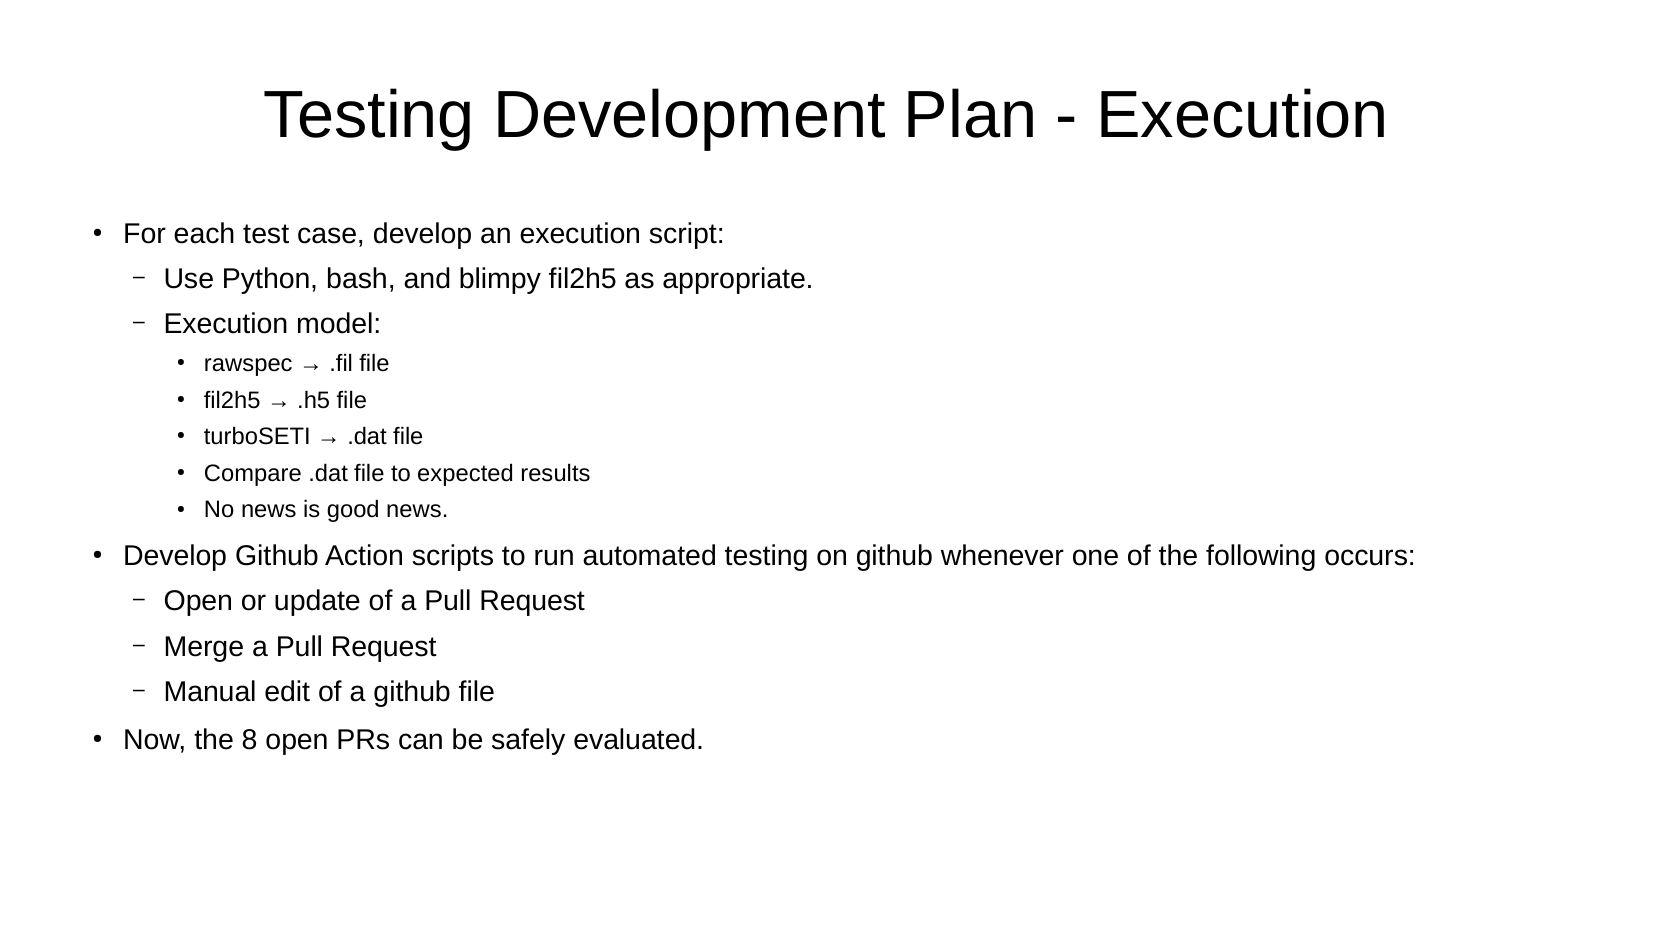

# Testing Development Plan - Execution
For each test case, develop an execution script:
Use Python, bash, and blimpy fil2h5 as appropriate.
Execution model:
rawspec → .fil file
fil2h5 → .h5 file
turboSETI → .dat file
Compare .dat file to expected results
No news is good news.
Develop Github Action scripts to run automated testing on github whenever one of the following occurs:
Open or update of a Pull Request
Merge a Pull Request
Manual edit of a github file
Now, the 8 open PRs can be safely evaluated.